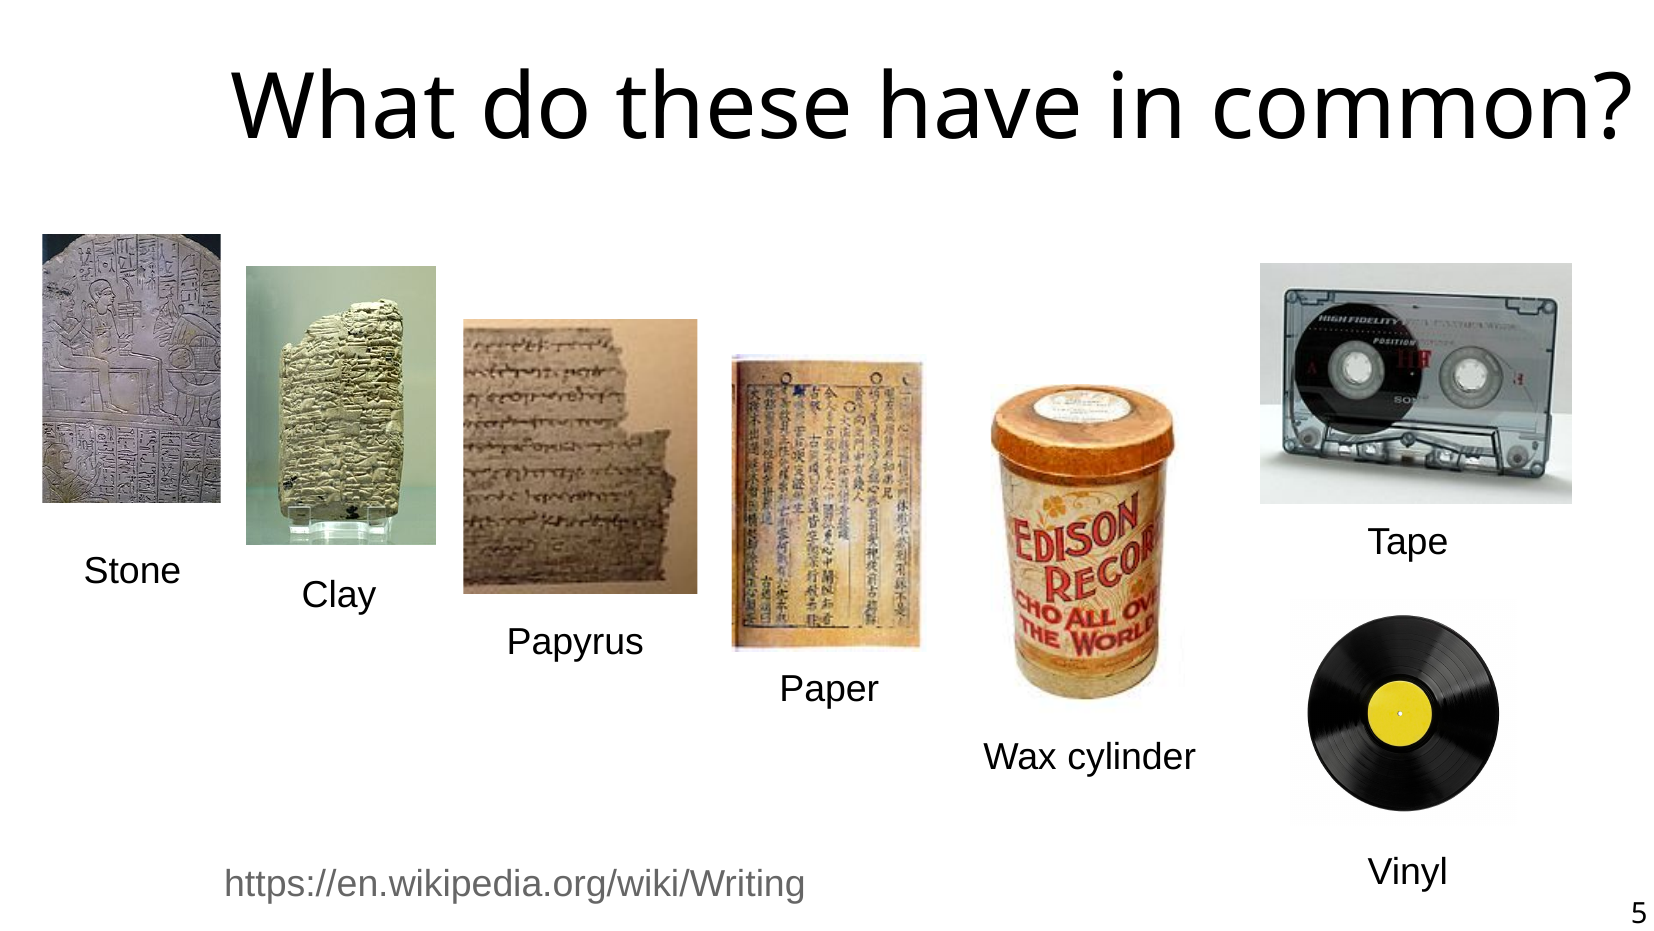

# What do these have in common?
Tape
Stone
Clay
Papyrus
Paper
Wax cylinder
Vinyl
https://en.wikipedia.org/wiki/Writing
5